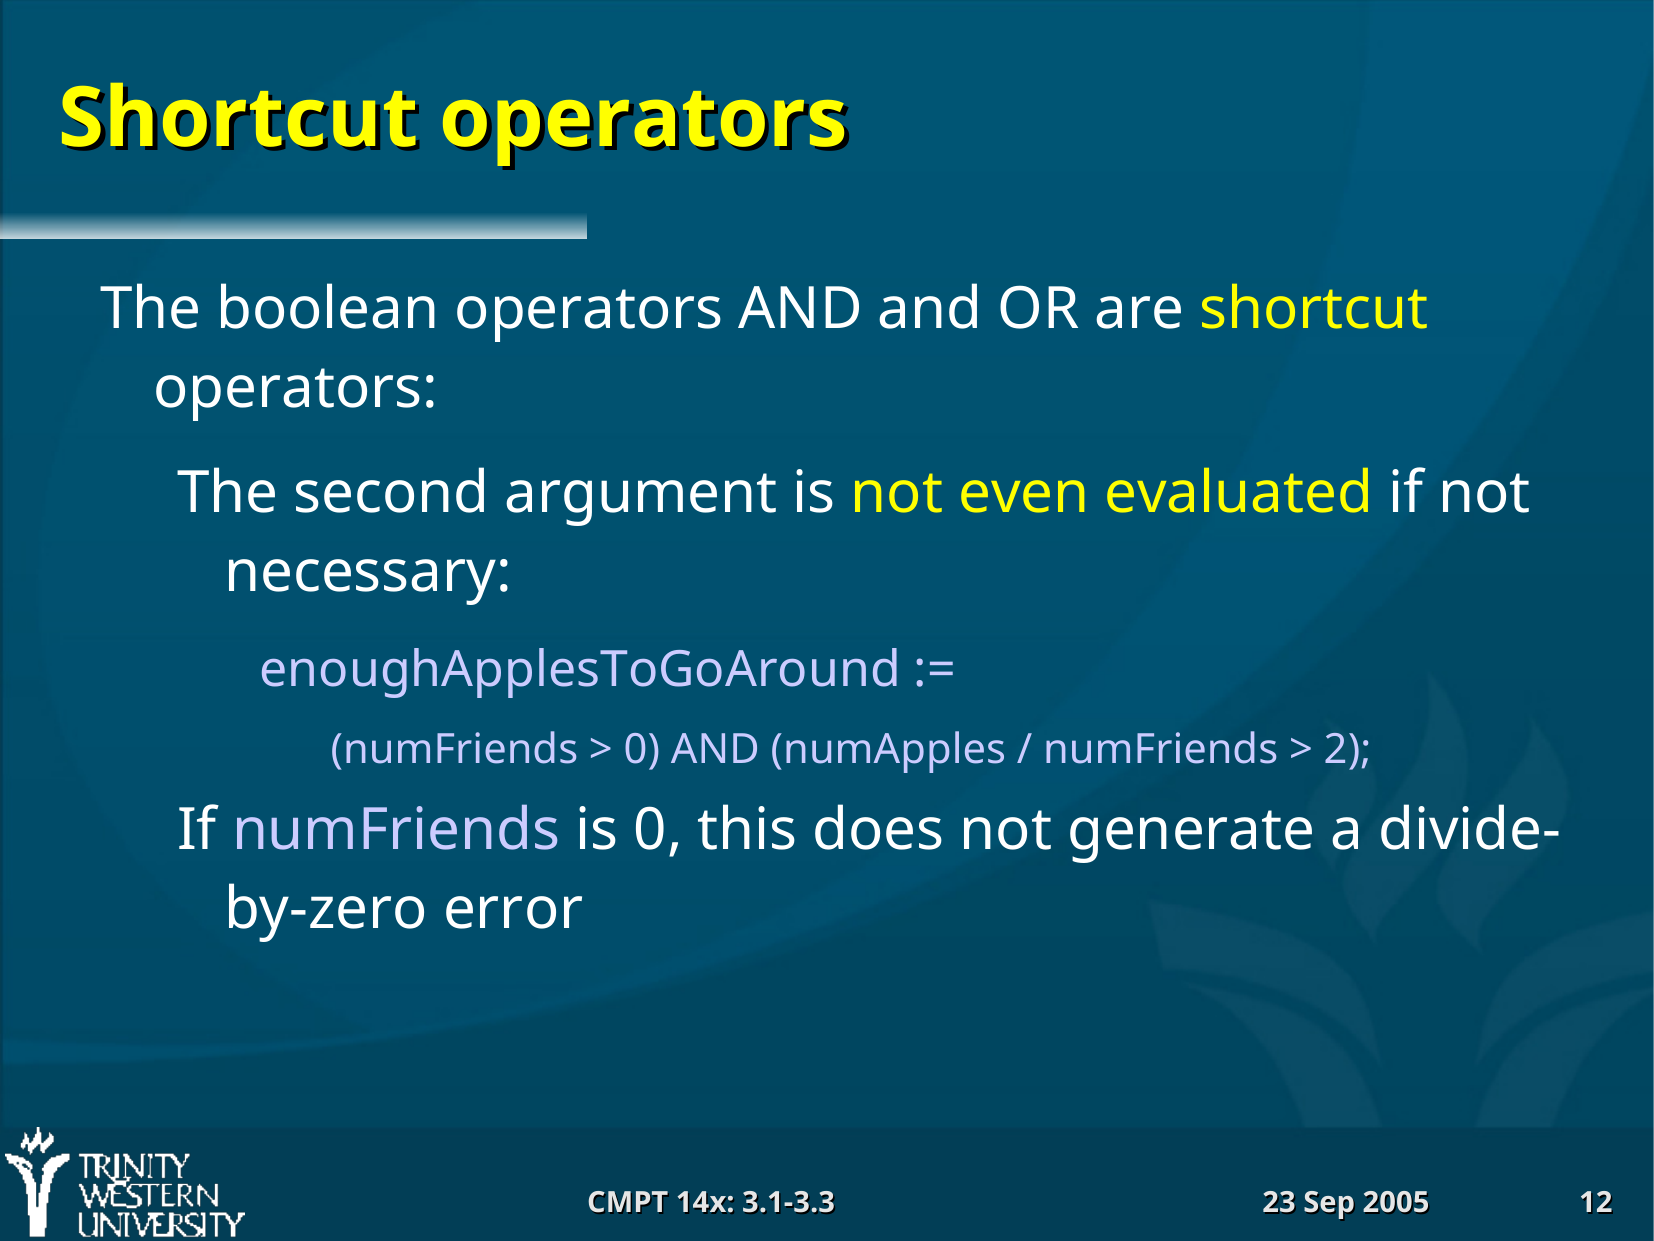

# Shortcut operators
The boolean operators AND and OR are shortcut operators:
The second argument is not even evaluated if not necessary:
enoughApplesToGoAround :=
(numFriends > 0) AND (numApples / numFriends > 2);
If numFriends is 0, this does not generate a divide-by-zero error
CMPT 14x: 3.1-3.3
23 Sep 2005
12